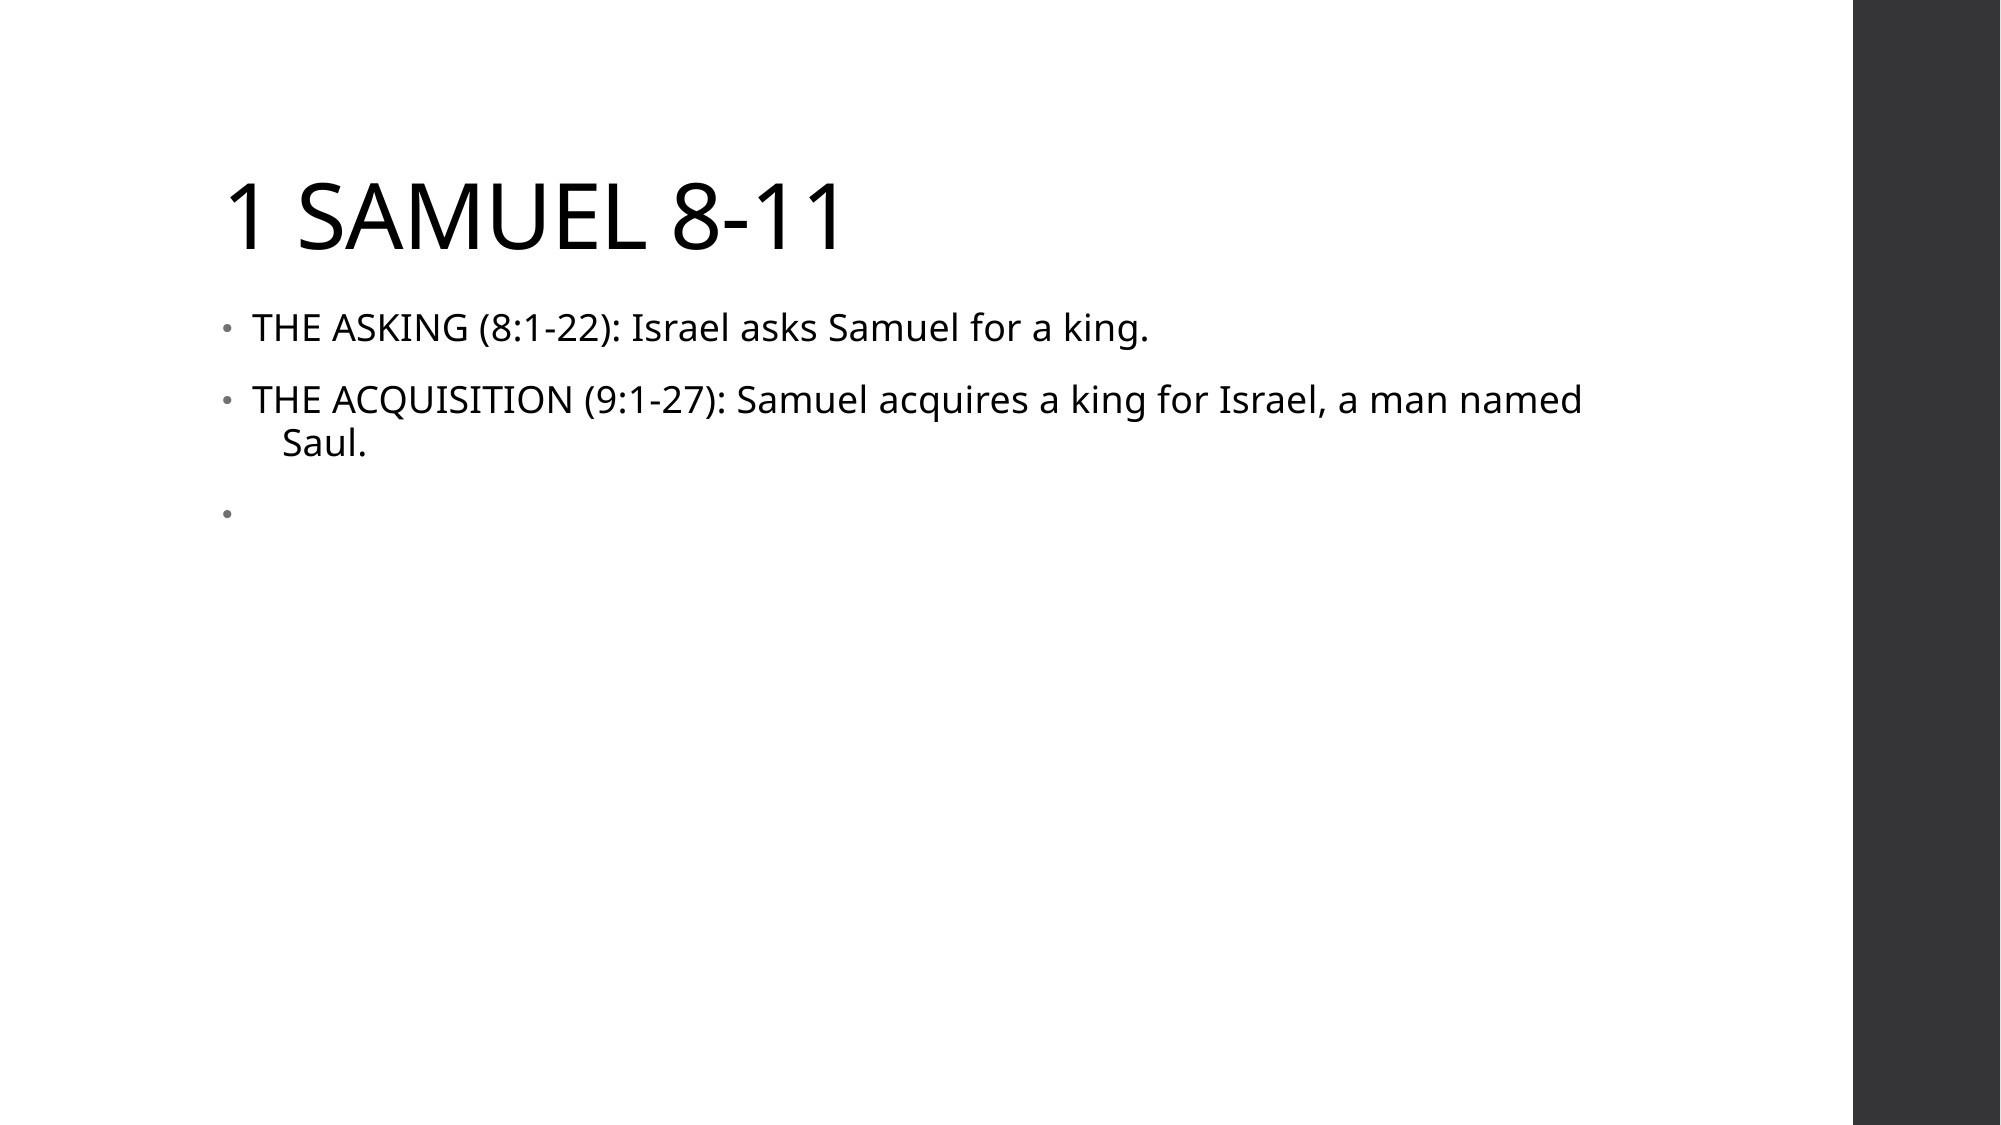

# 1 SAMUEL 8-11
THE ASKING (8:1-22): Israel asks Samuel for a king.
THE ACQUISITION (9:1-27): Samuel acquires a king for Israel, a man named Saul.